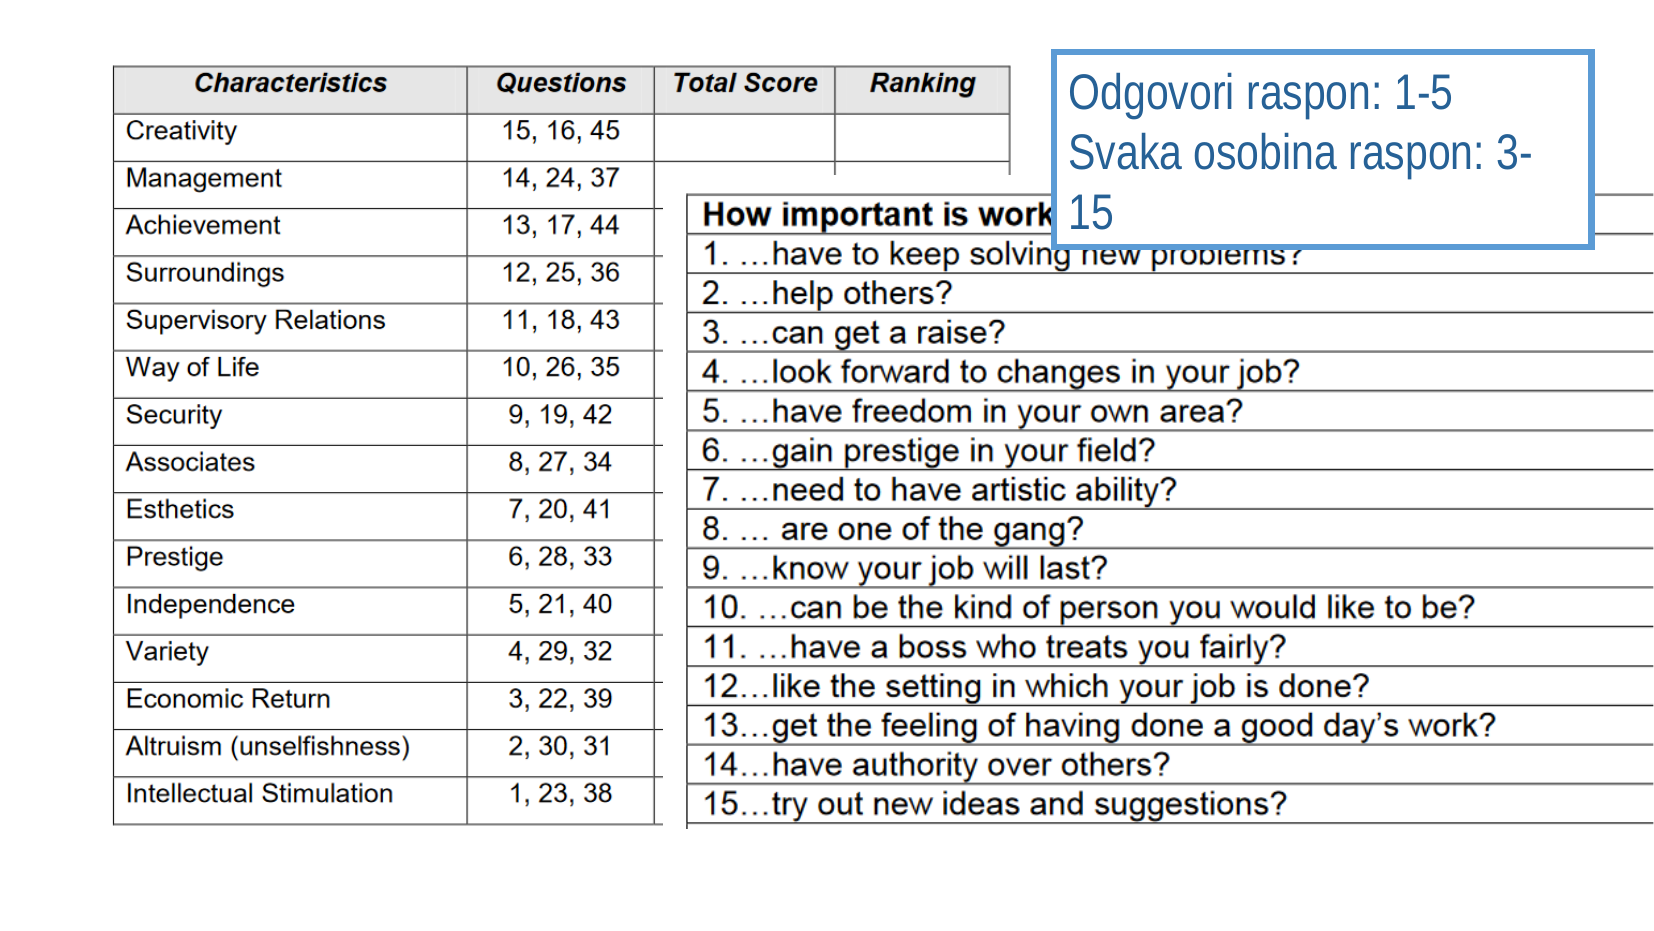

Odgovori raspon: 1-5
Svaka osobina raspon: 3-15